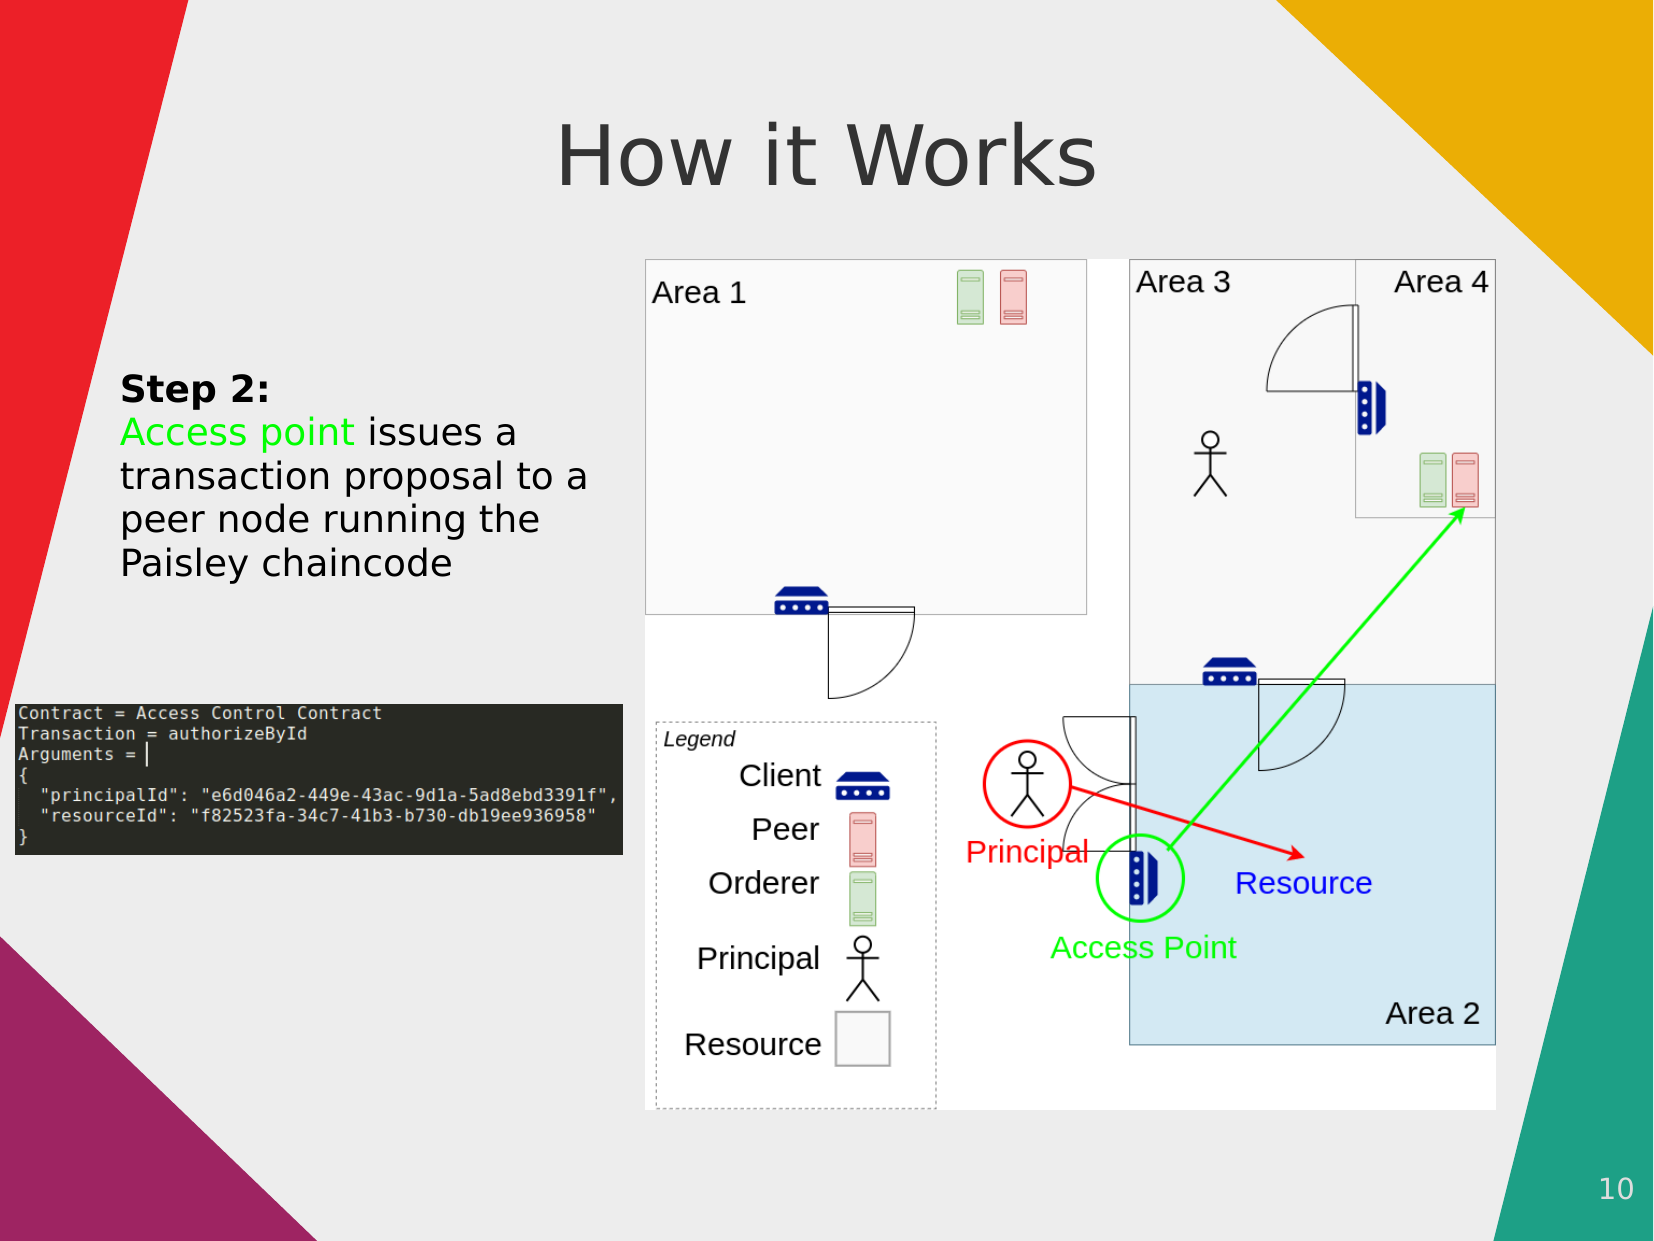

# How it Works
Step 2:
Access point issues a
transaction proposal to a
peer node running the
Paisley chaincode
10